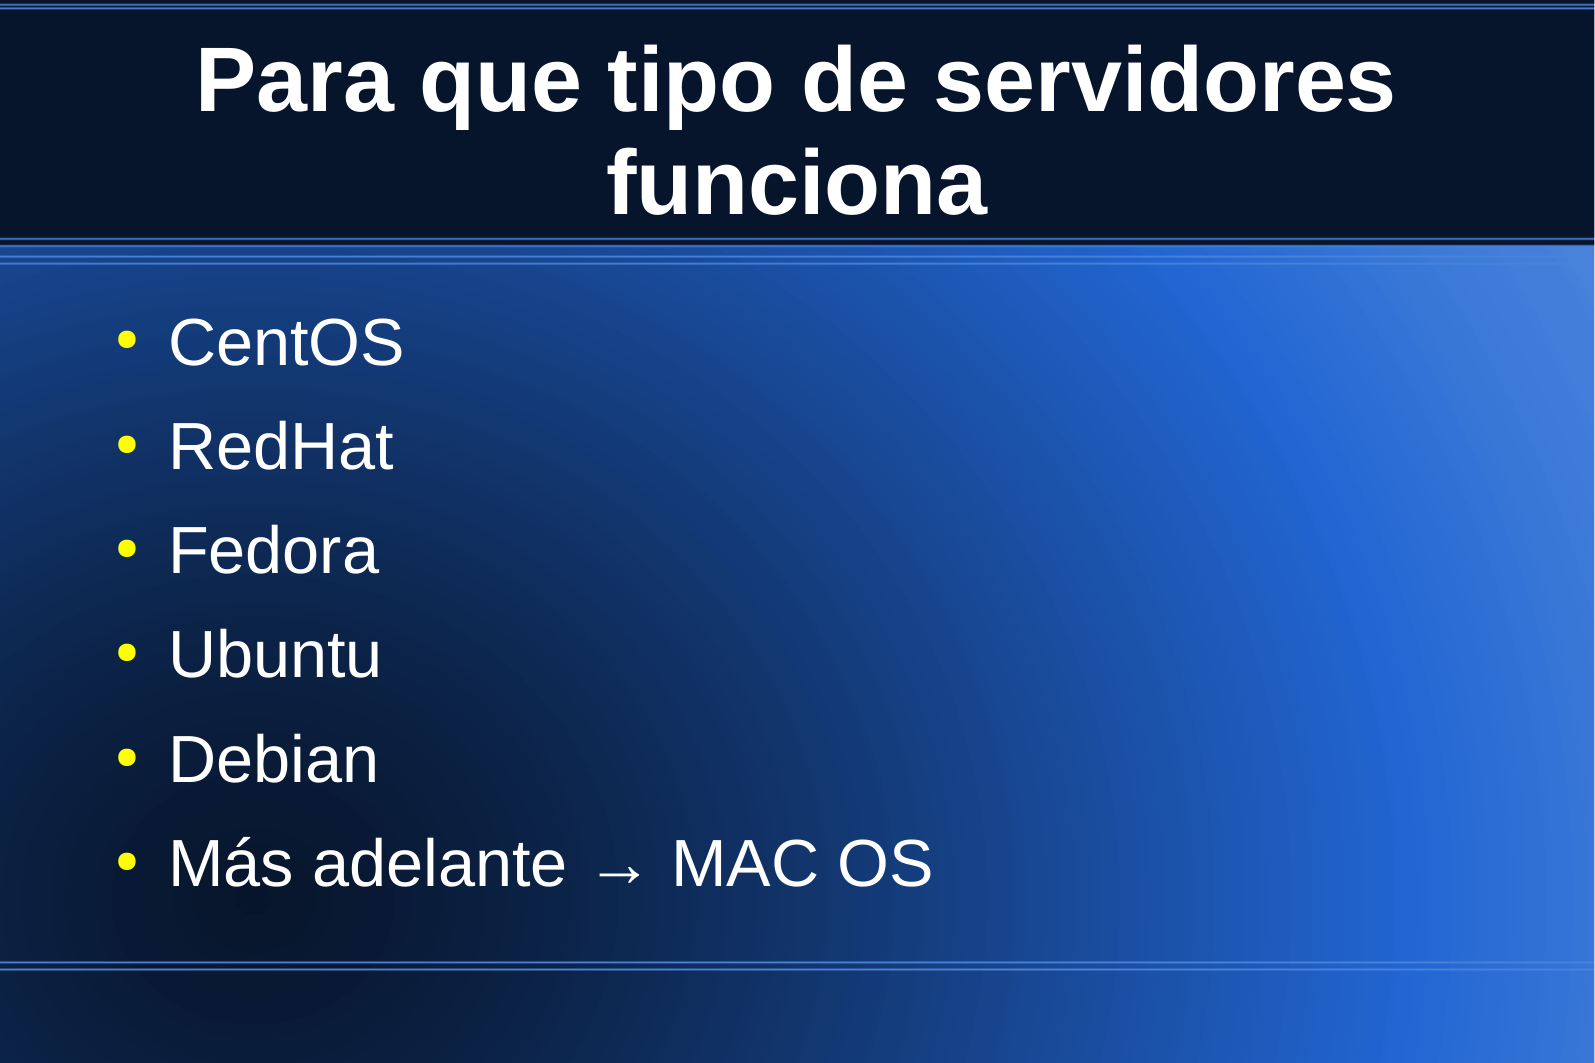

# Para que tipo de servidores funciona
CentOS
RedHat
Fedora
Ubuntu
Debian
Más adelante → MAC OS